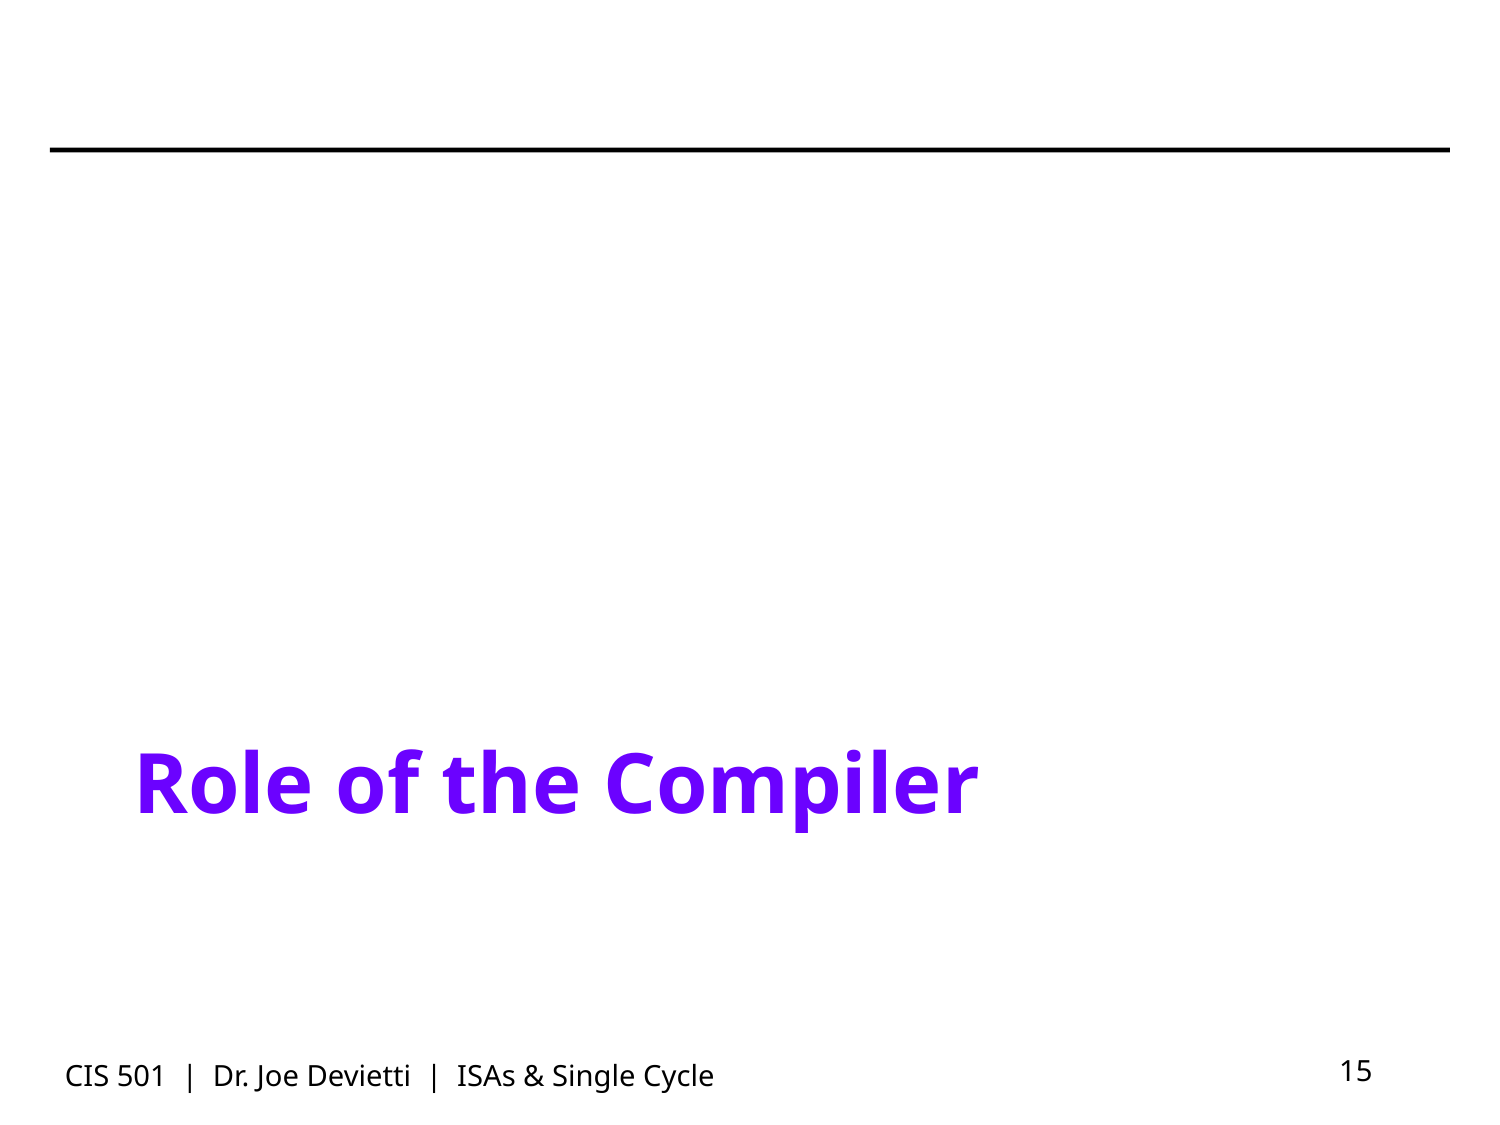

Role of the Compiler
CIS 501 | Dr. Joe Devietti | ISAs & Single Cycle